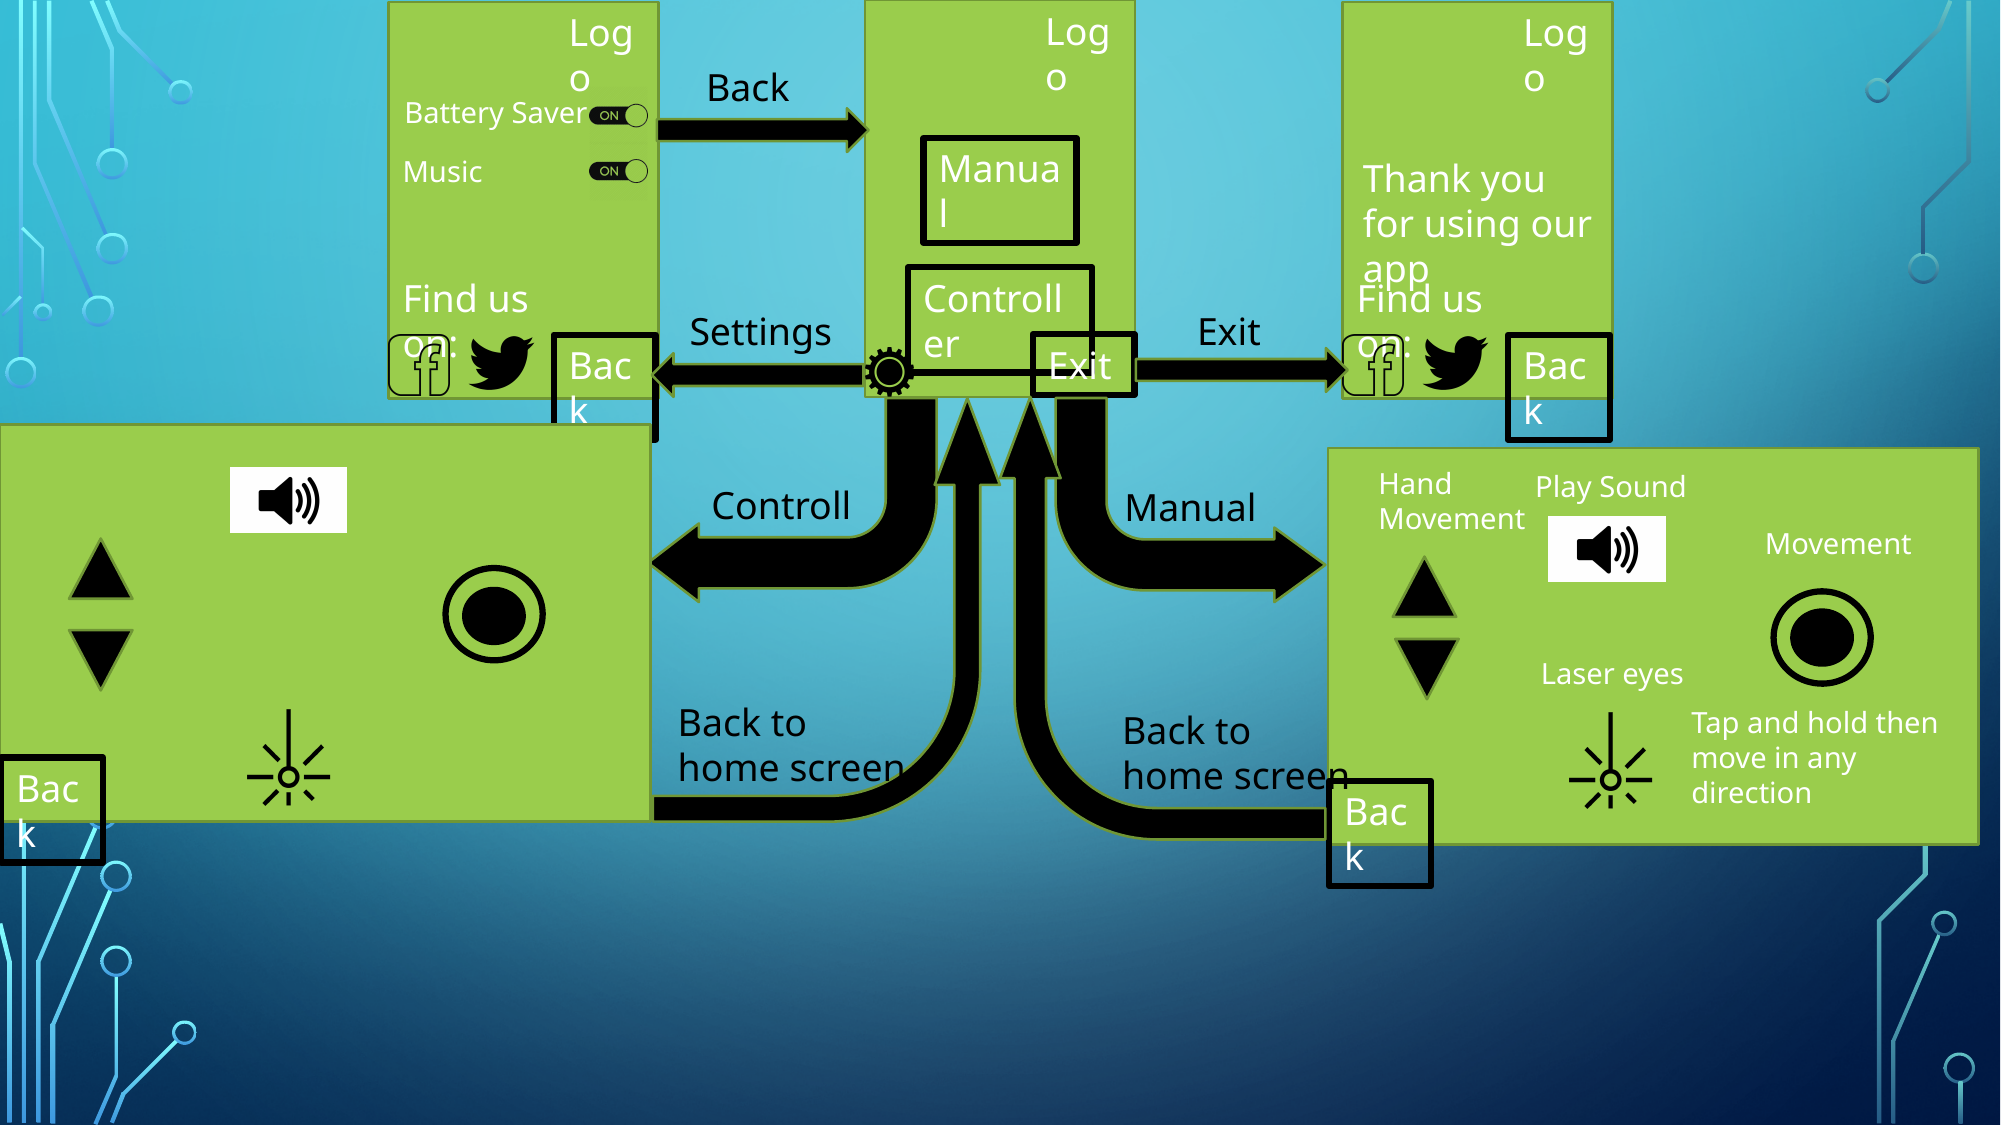

Logo
Manual
Logo
Find us on:
Back
Logo
Thank you for using our app
Find us on:
Back
Back
Battery Saver
Music
Controller
Settings
Exit
Exit
Back
Hand Movement
Play Sound
Movement
Laser eyes
Tap and hold then move in any direction
Back
Controller
Manual
Back to home screen
Back to home screen